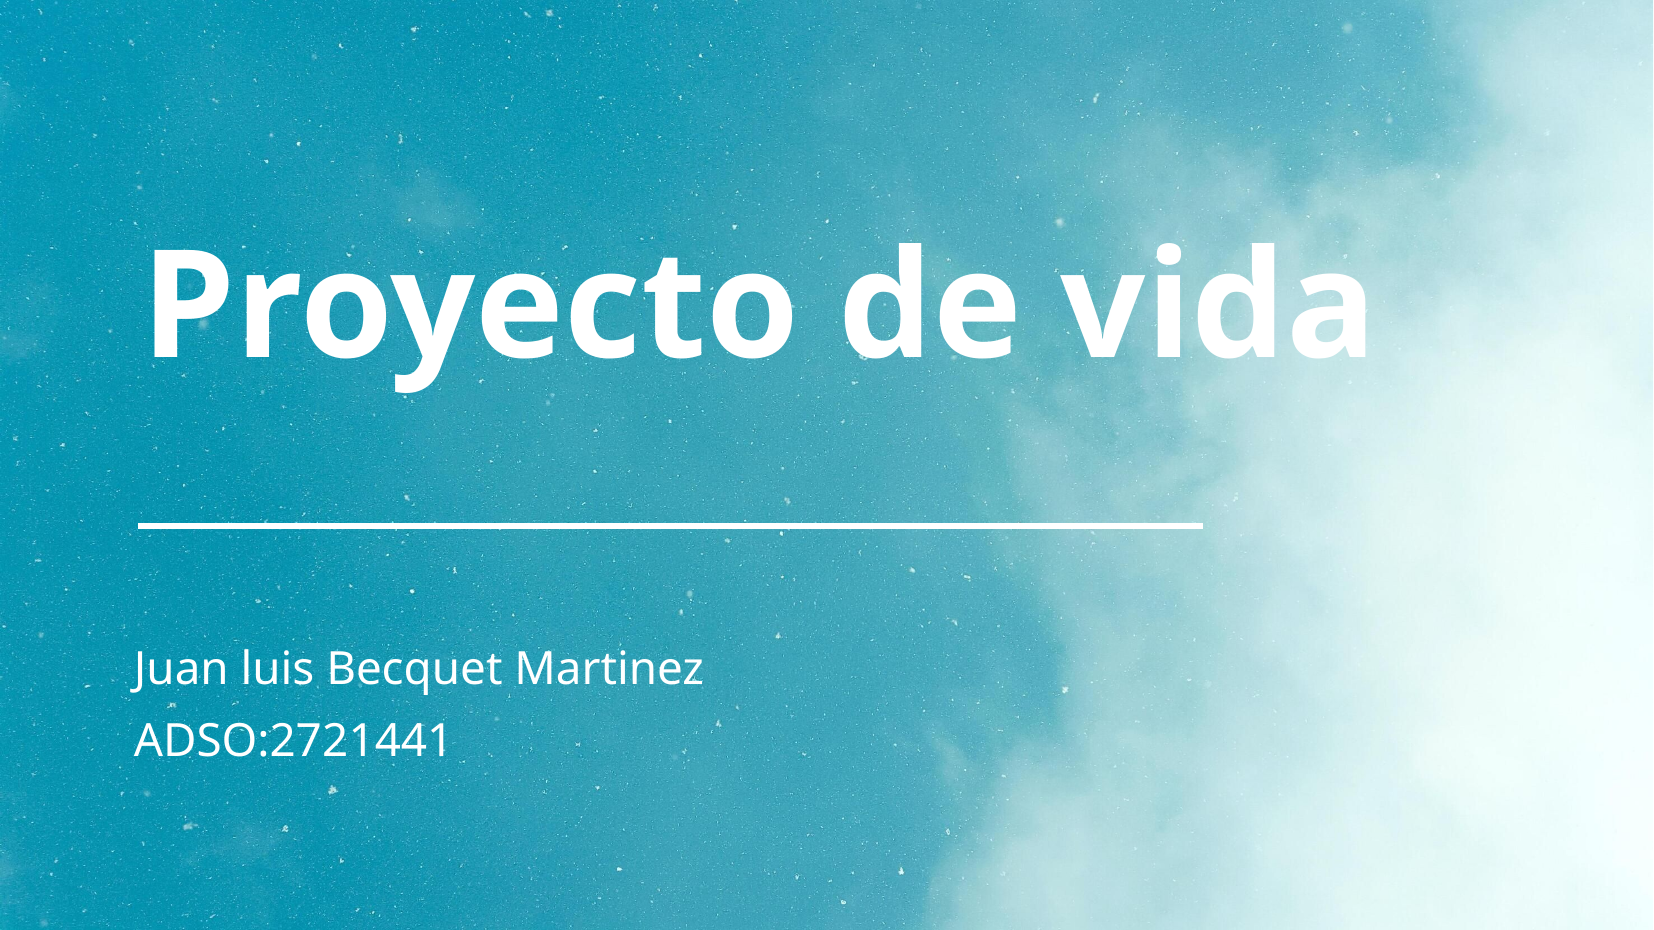

# Proyecto de vida
Juan luis Becquet Martinez
ADSO:2721441